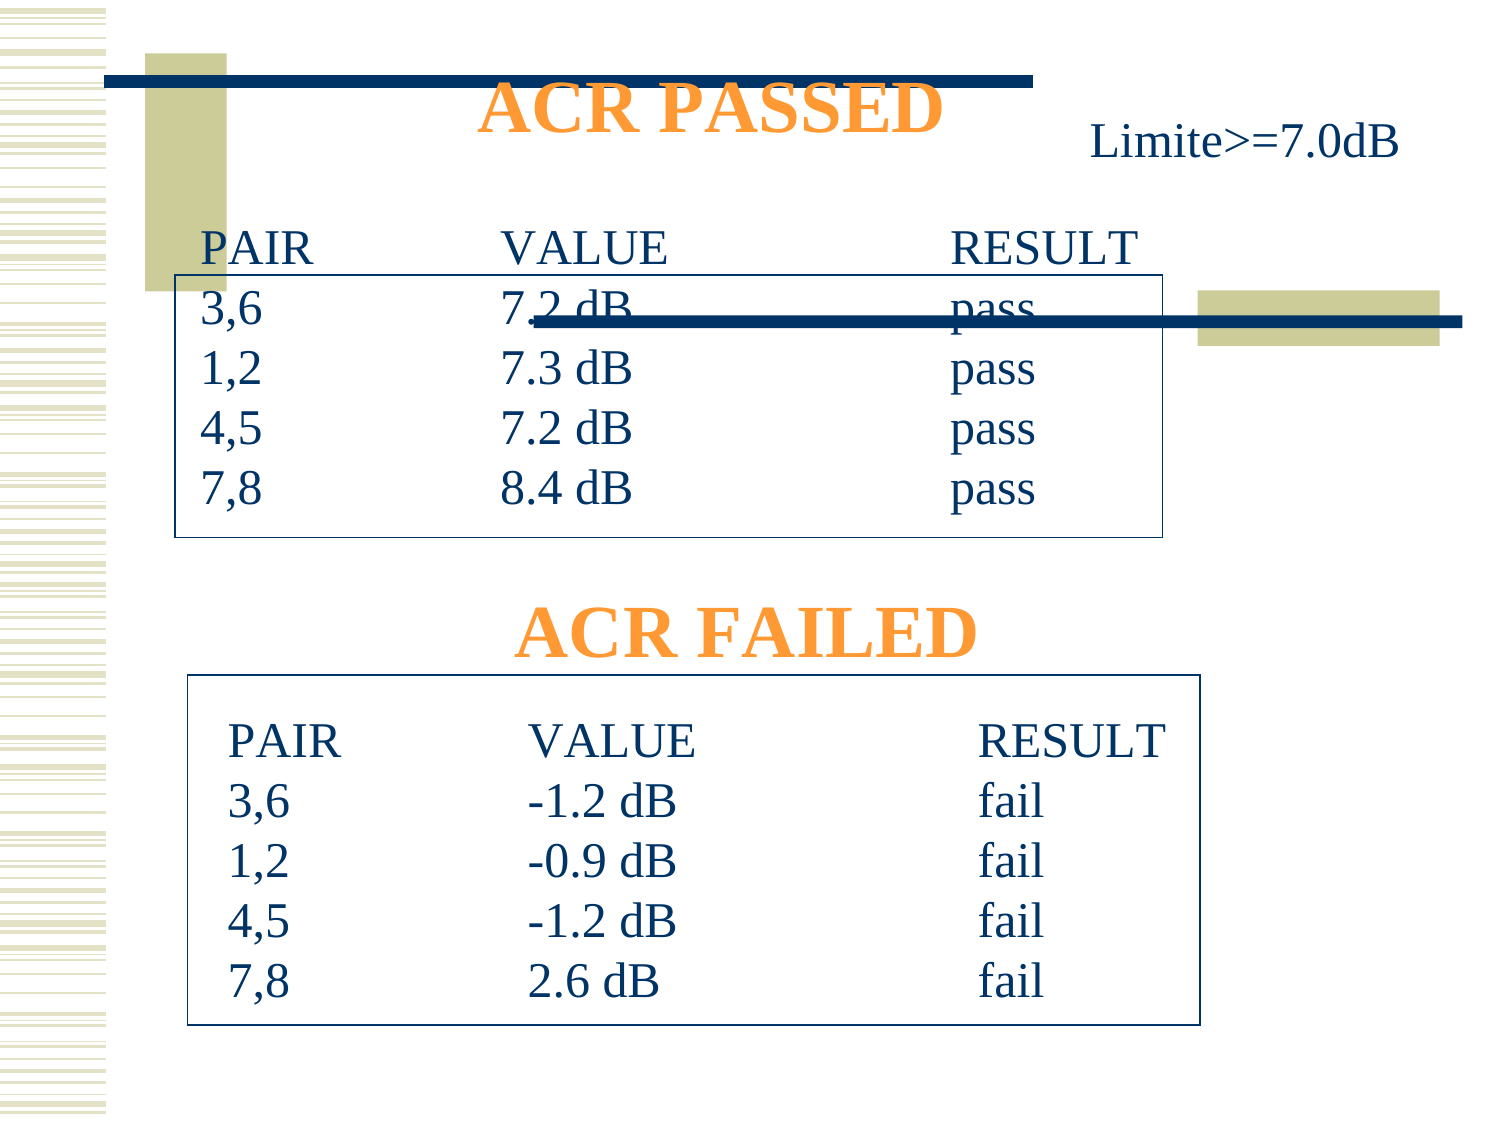

ACR PASSED
Limite>=7.0dB
PAIR		VALUE		RESULT
3,6		7.2 dB			pass
1,2		7.3 dB			pass
4,5		7.2 dB			pass
7,8		8.4 dB			pass
ACR FAILED
PAIR		VALUE		RESULT
3,6		-1.2 dB		fail
1,2		-0.9 dB		fail
4,5		-1.2 dB		fail
7,8		2.6 dB			fail